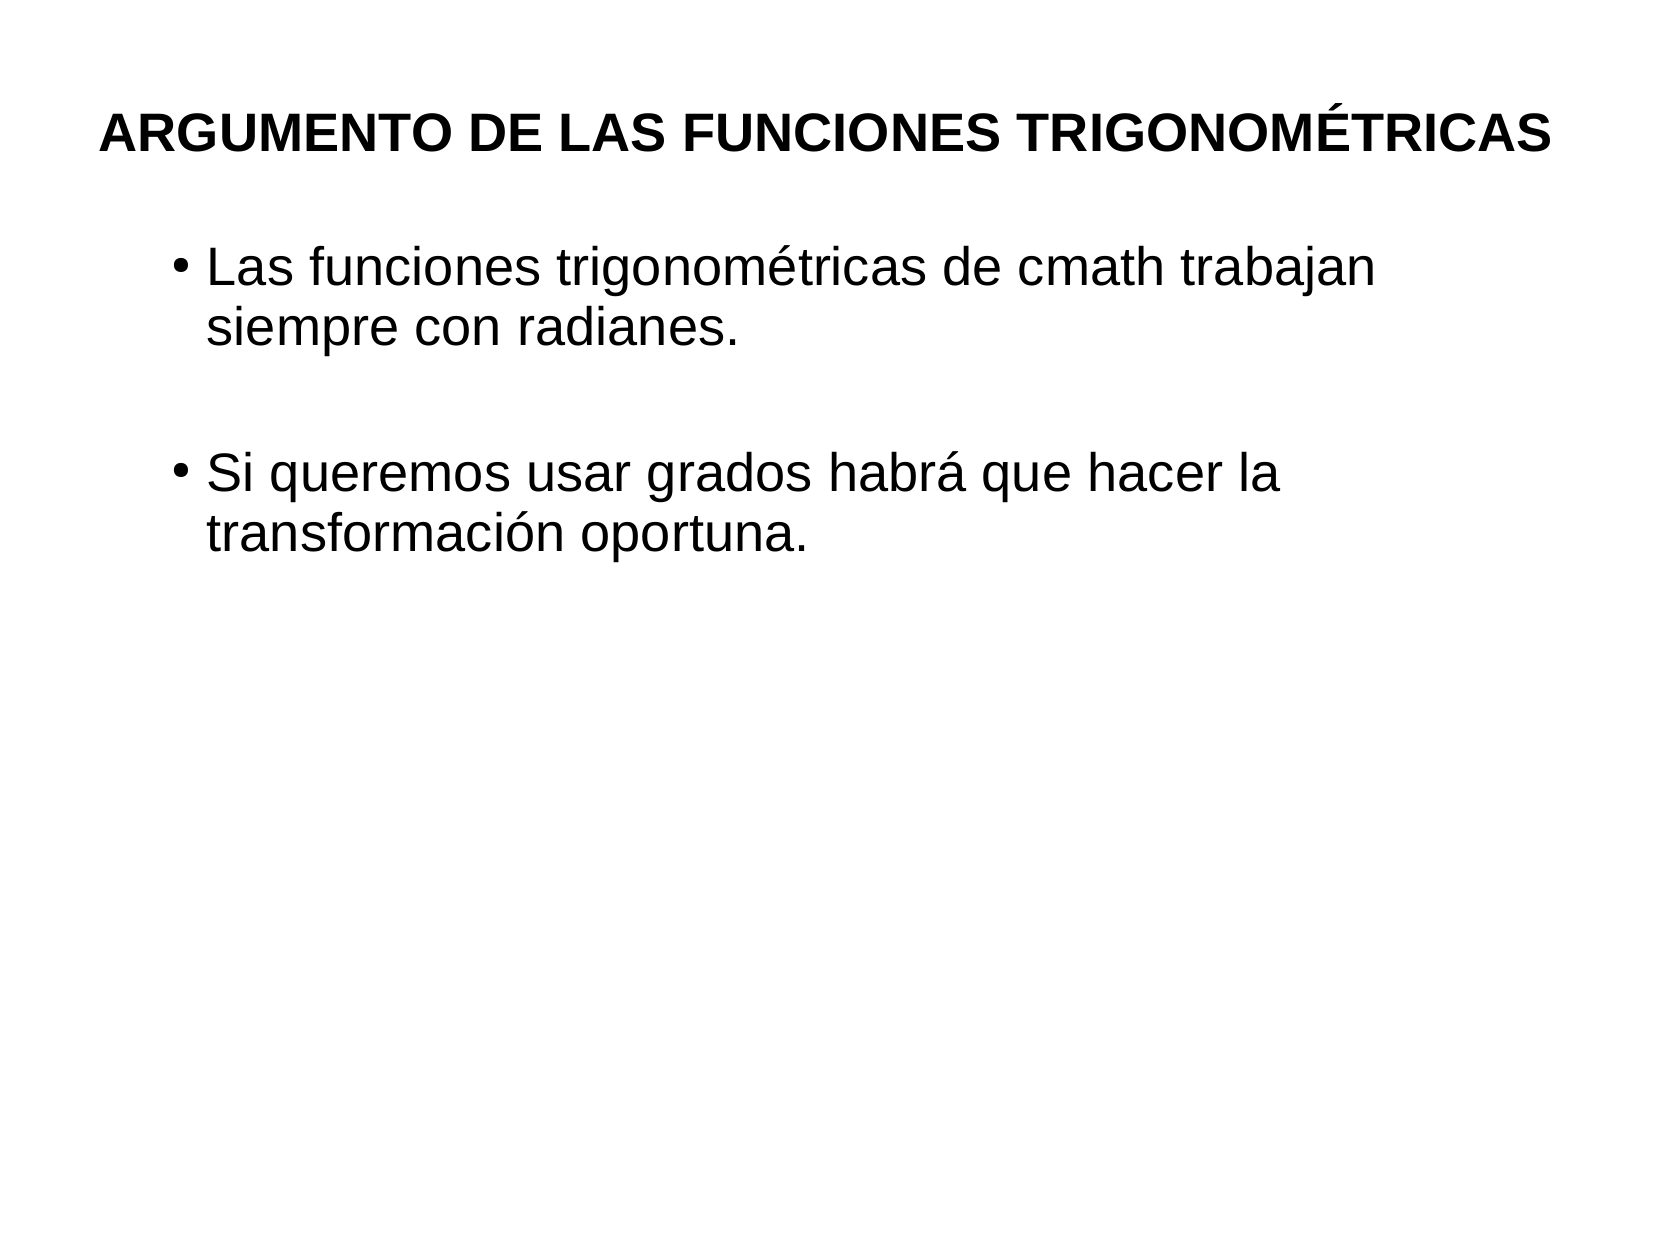

# ARGUMENTO DE LAS FUNCIONES TRIGONOMÉTRICAS
Las funciones trigonométricas de cmath trabajan siempre con radianes.
Si queremos usar grados habrá que hacer la transformación oportuna.